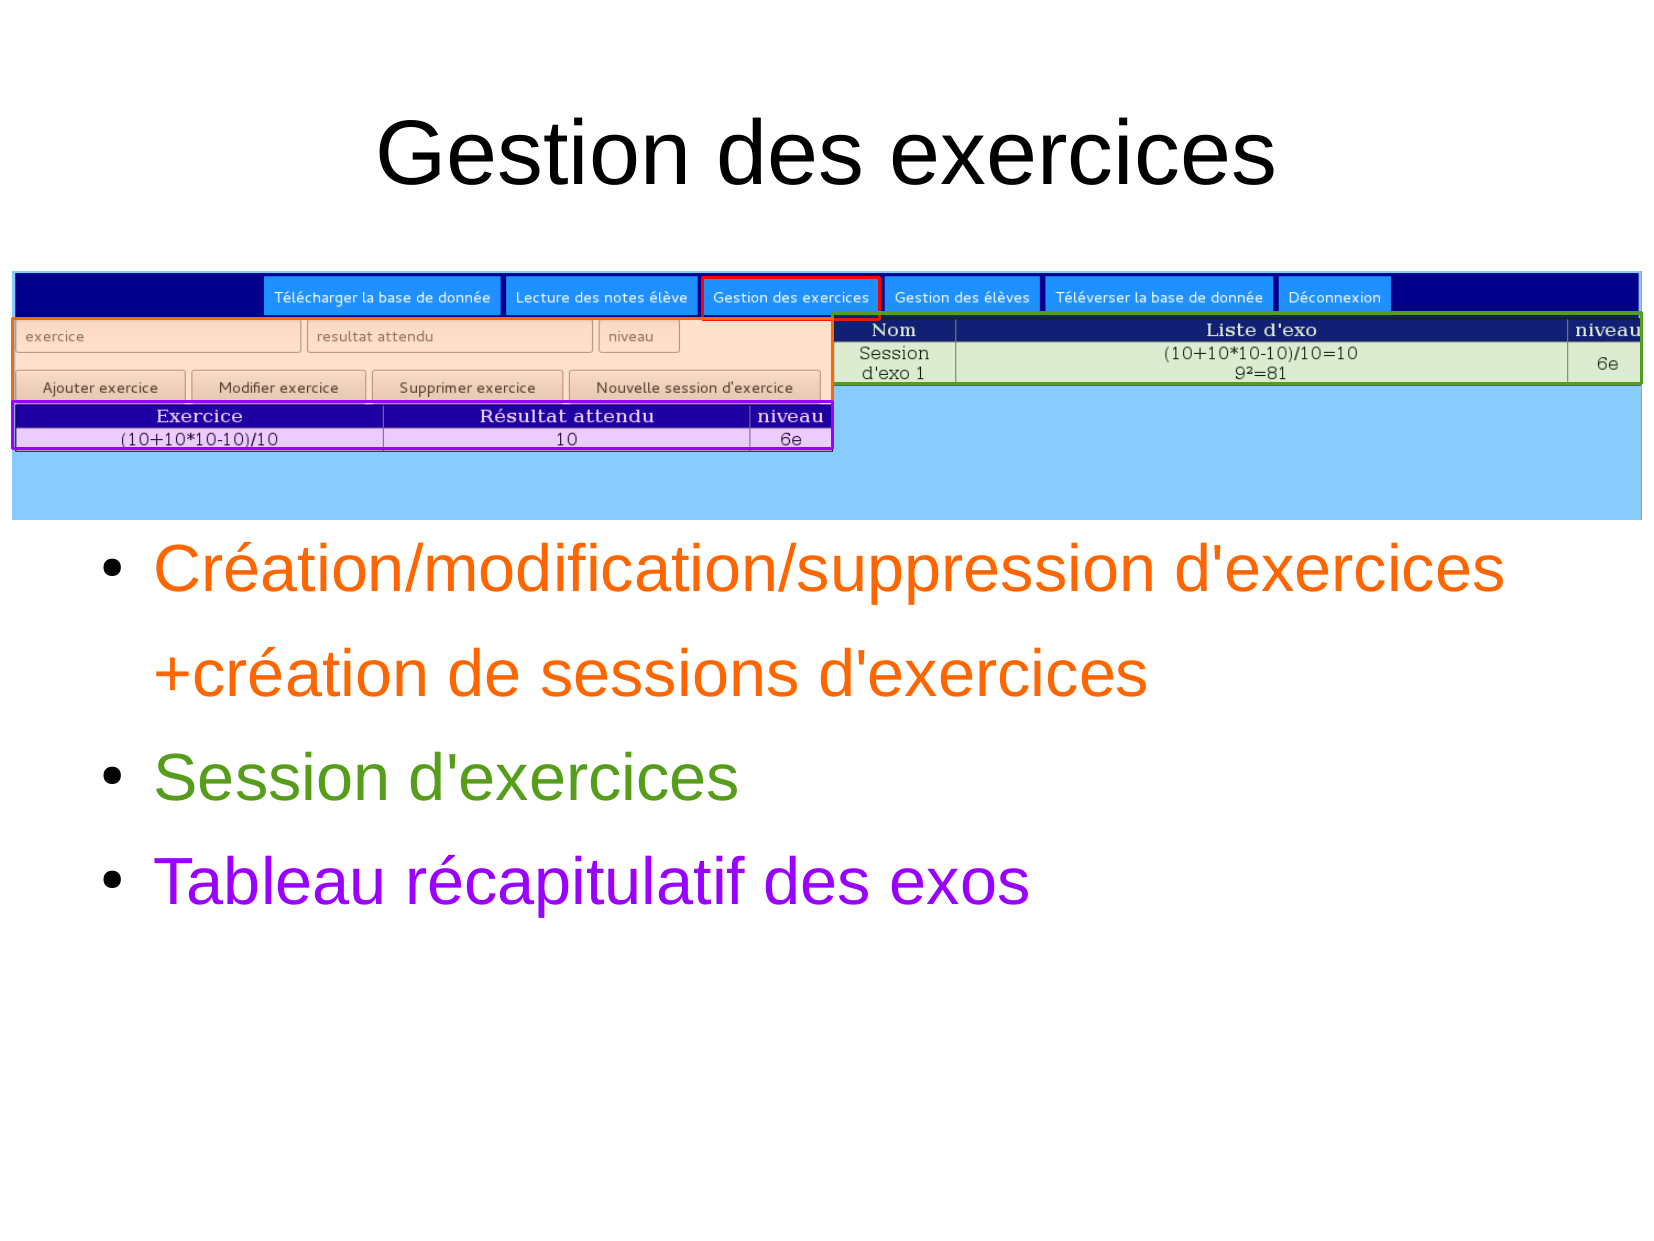

# Gestion des exercices
Création/modification/suppression d'exercices
+création de sessions d'exercices
Session d'exercices
Tableau récapitulatif des exos